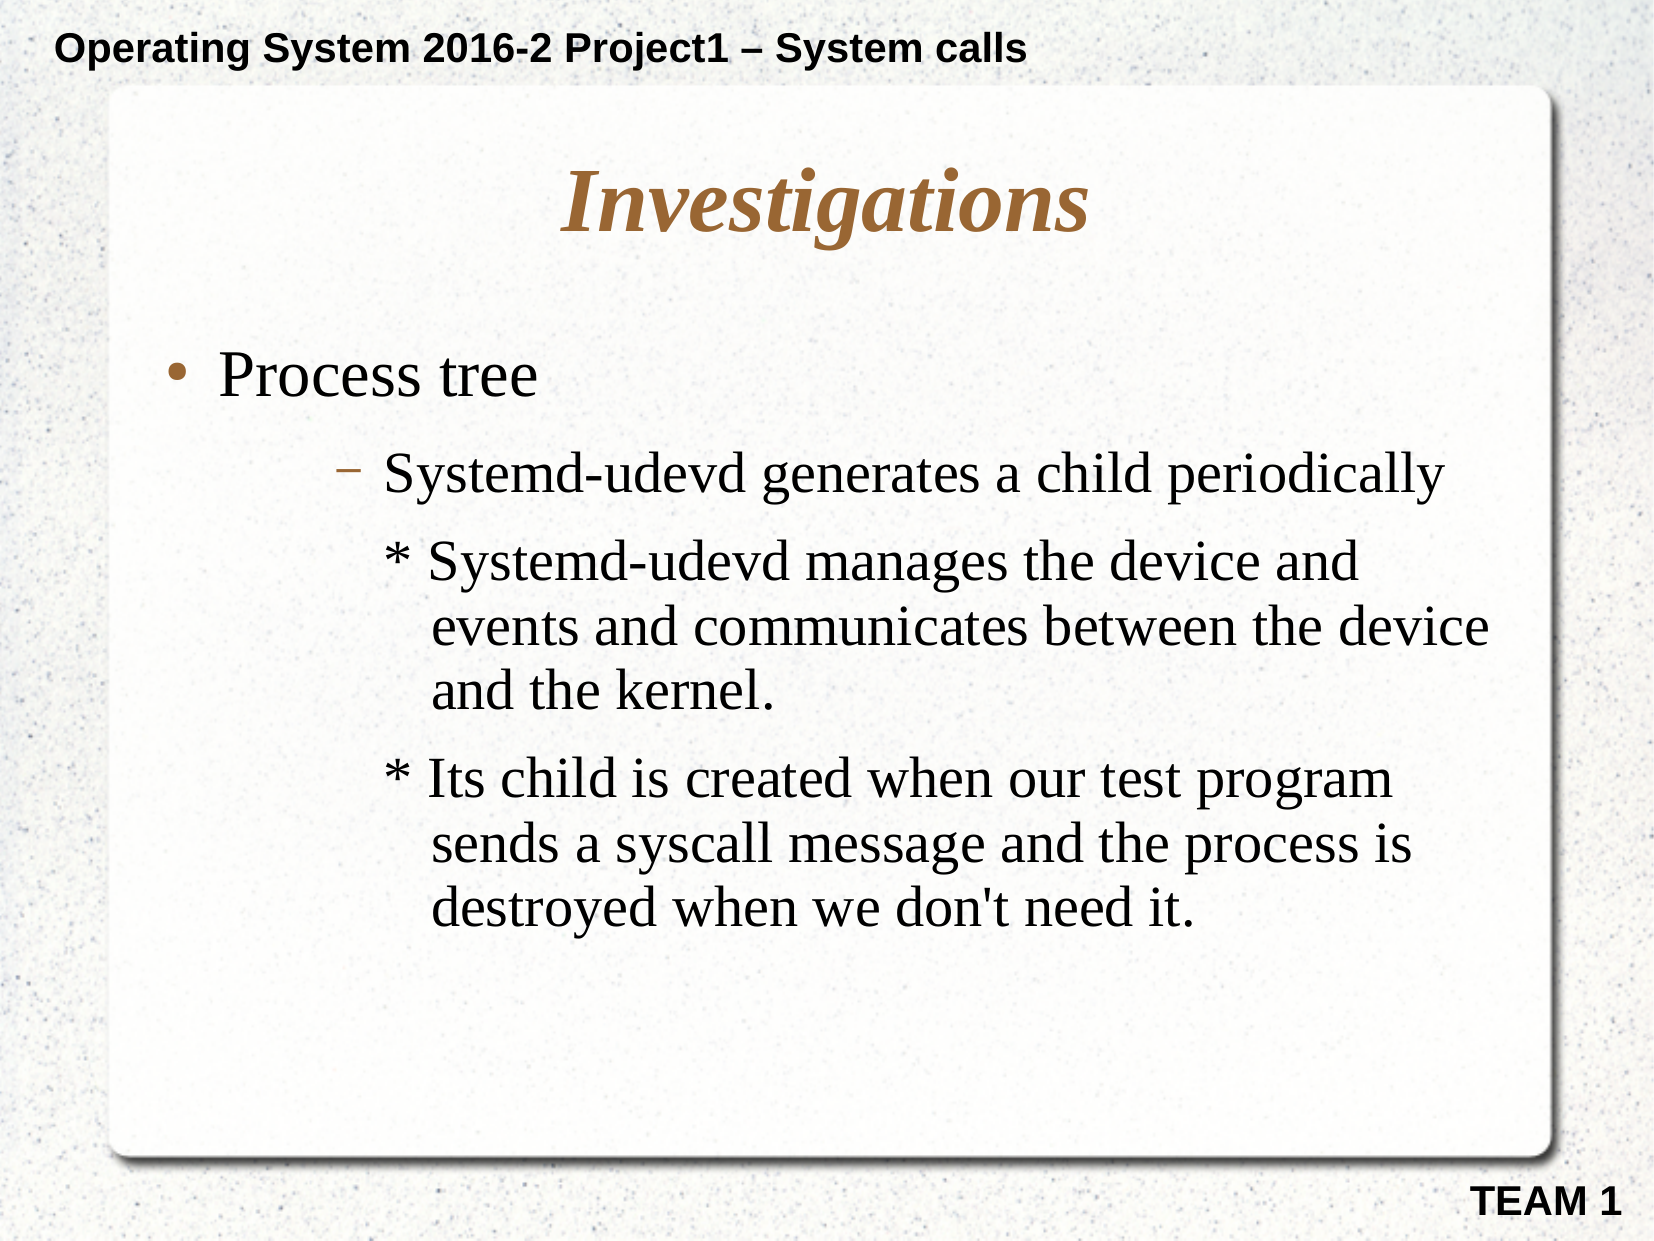

Operating System 2016-2 Project1 – System calls
# Investigations
Process tree
Systemd-udevd generates a child periodically
* Systemd-udevd manages the device and events and communicates between the device and the kernel.
* Its child is created when our test program sends a syscall message and the process is destroyed when we don't need it.
TEAM 1